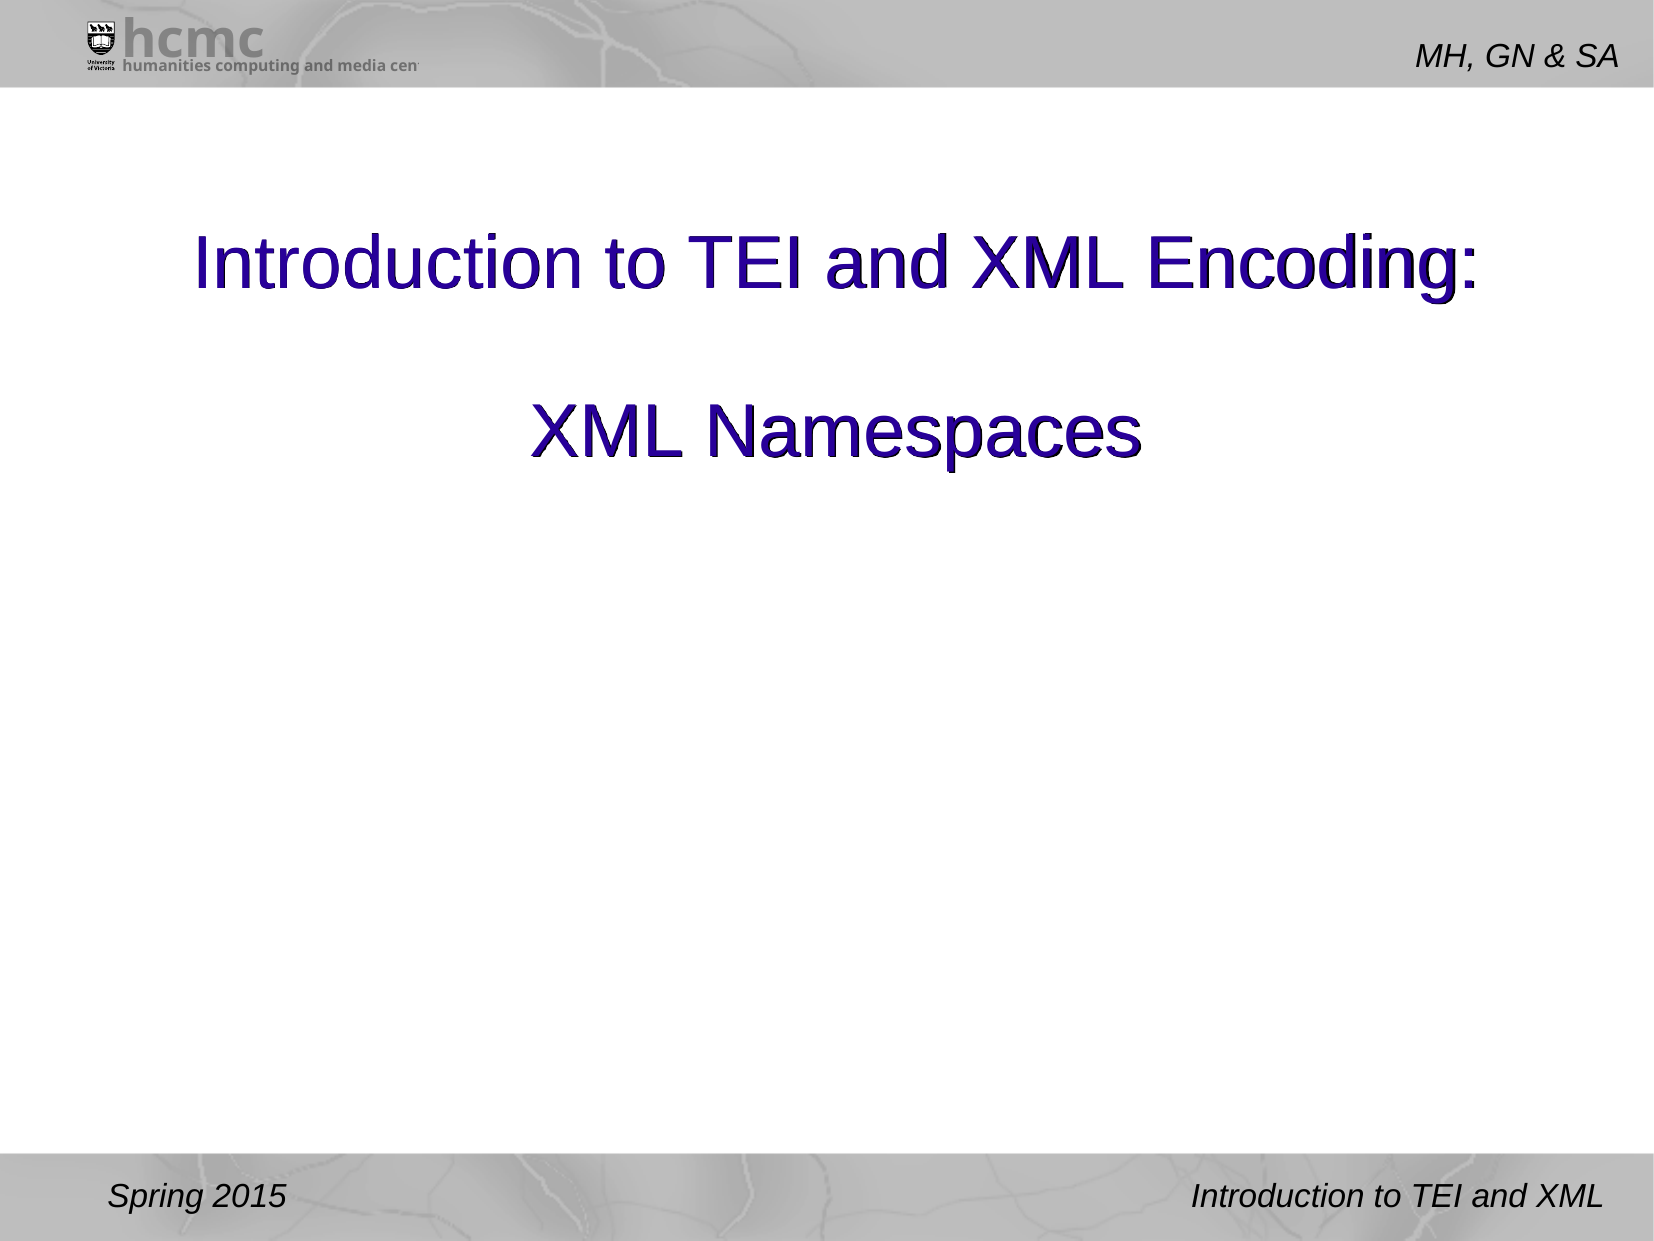

# Introduction to TEI and XML Encoding: XML Namespaces